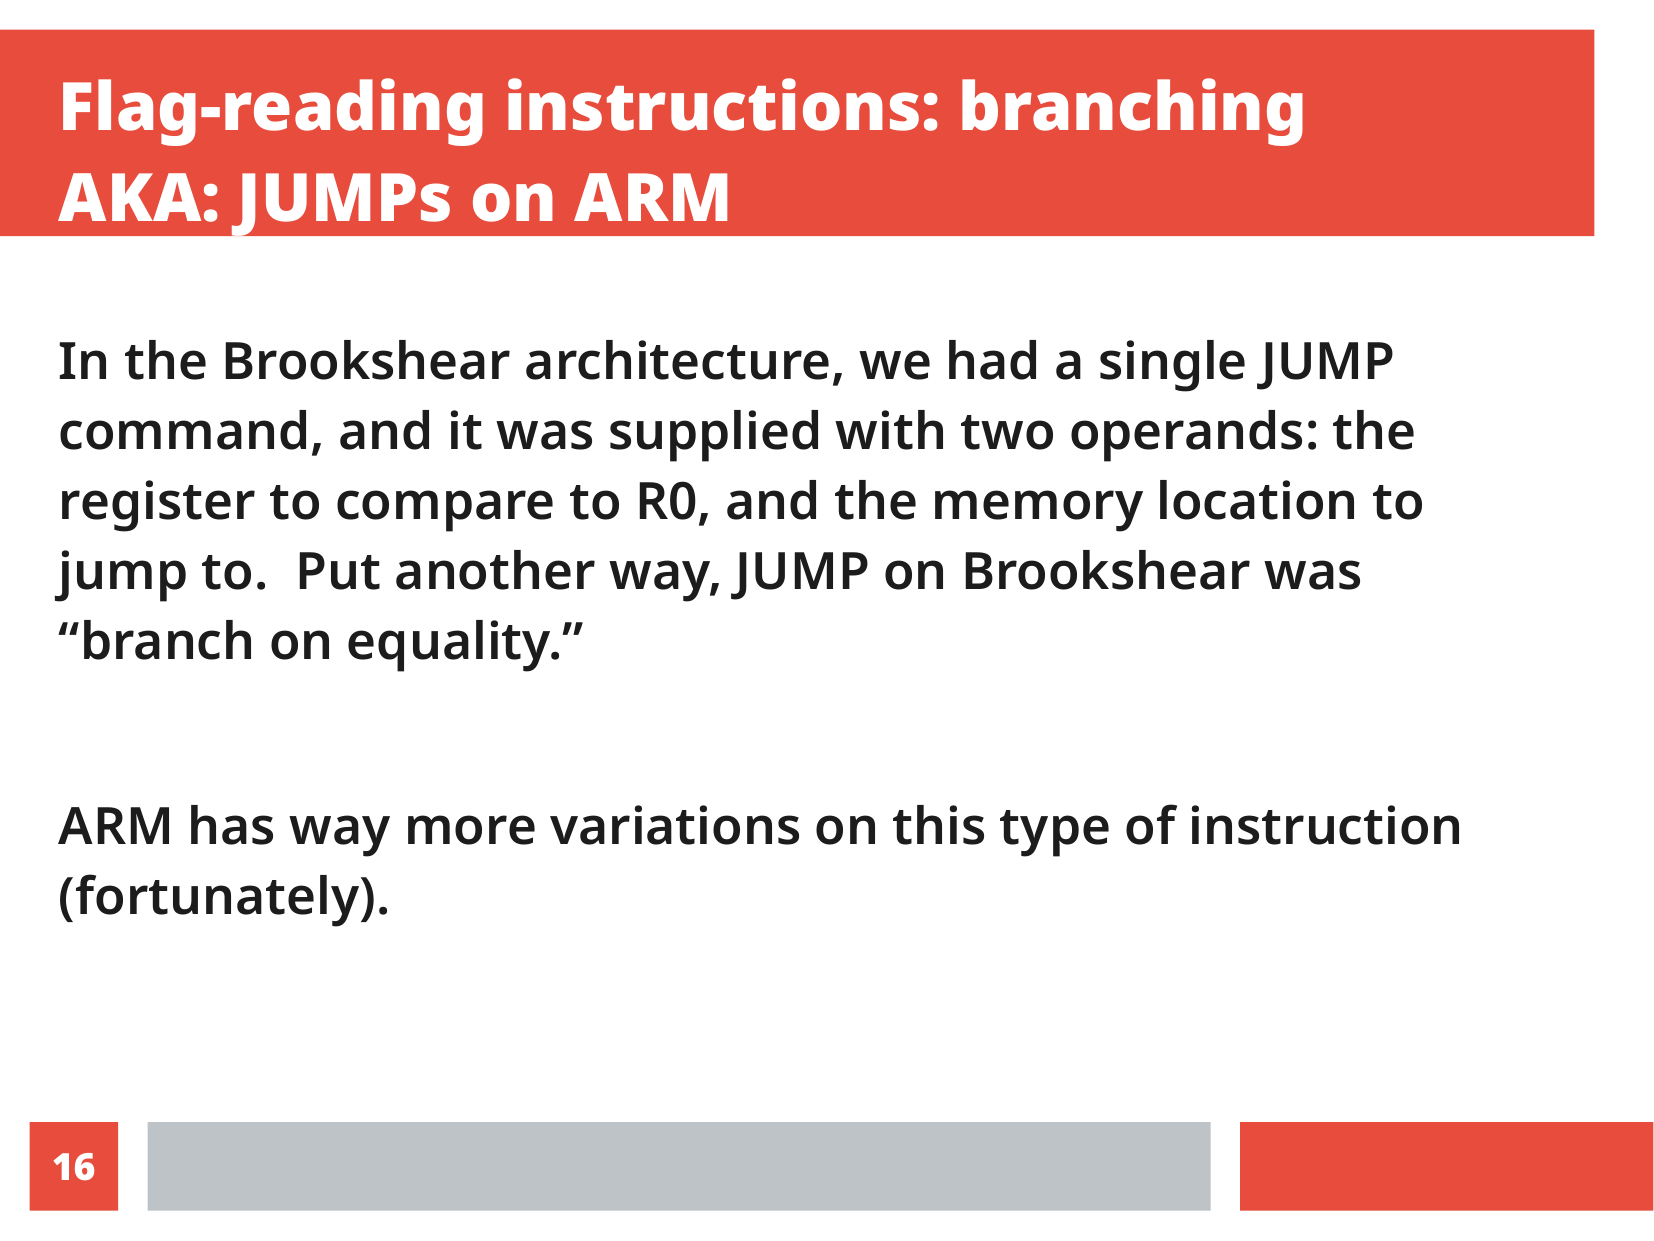

# Flag-reading instructions: branching AKA: JUMPs on ARM
In the Brookshear architecture, we had a single JUMP command, and it was supplied with two operands: the register to compare to R0, and the memory location to jump to. Put another way, JUMP on Brookshear was “branch on equality.”
ARM has way more variations on this type of instruction (fortunately).
16